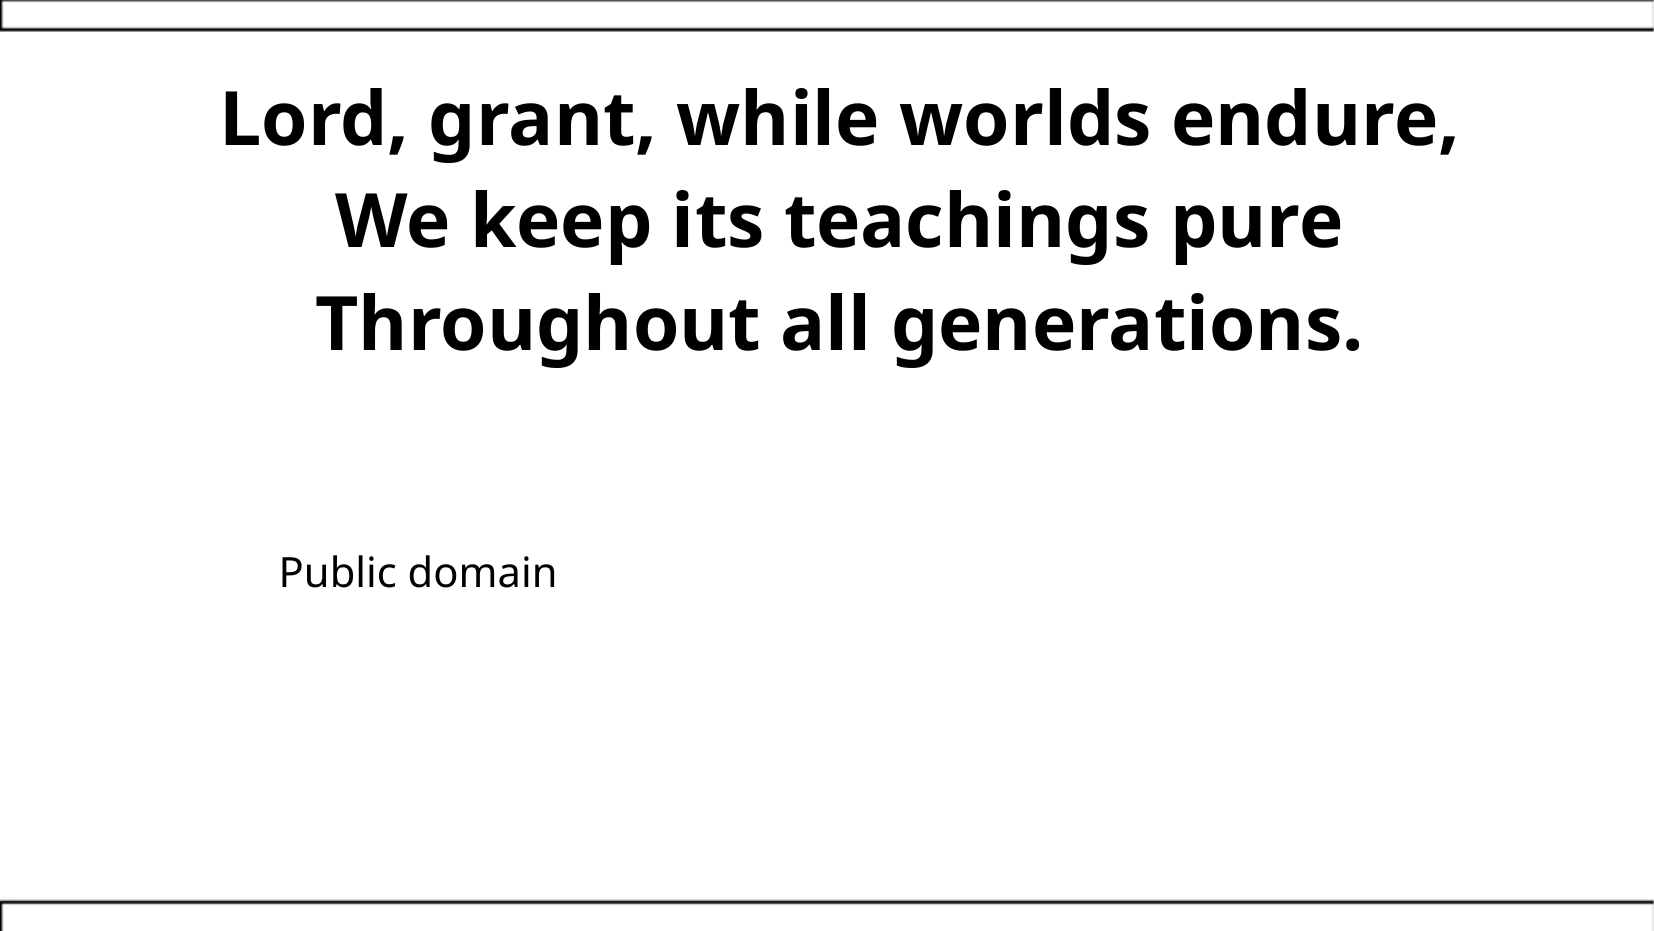

Lord, grant, while worlds endure,
We keep its teachings pure
Throughout all generations.
 Public domain